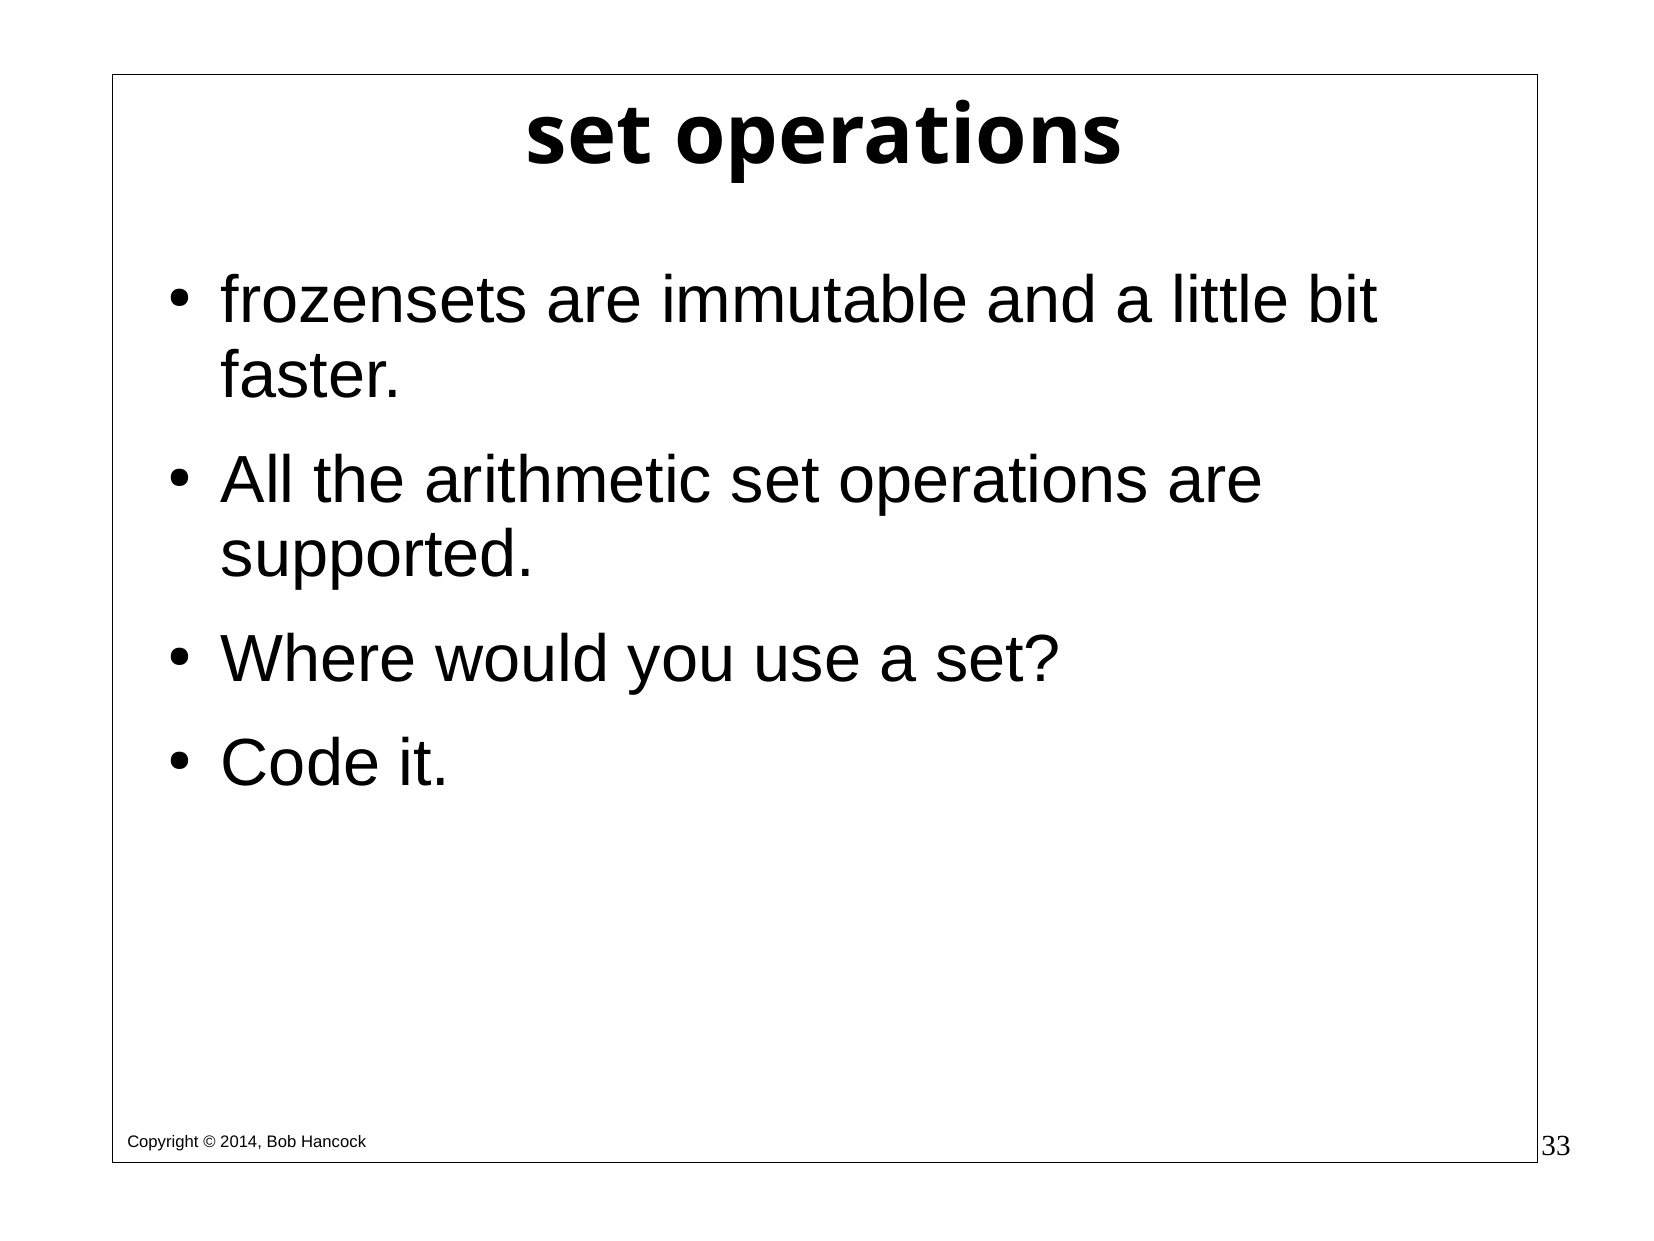

# set operations
frozensets are immutable and a little bit faster.
All the arithmetic set operations are supported.
Where would you use a set?
Code it.
Copyright © 2014, Bob Hancock
33